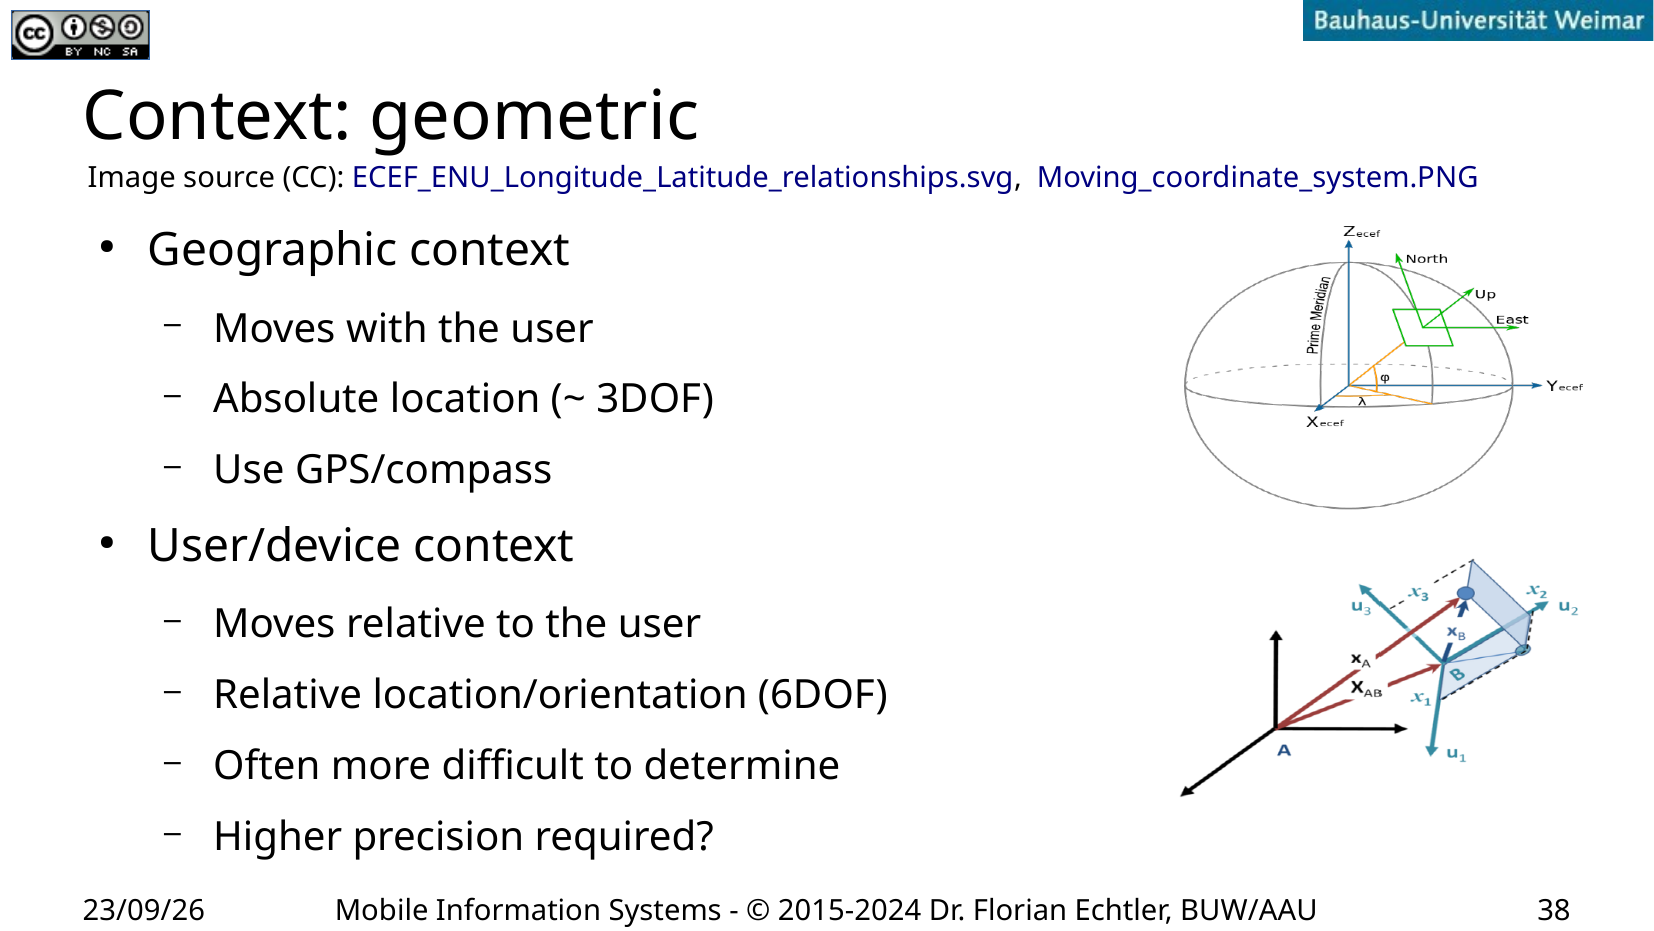

# Context: geometric
Image source (CC): ECEF_ENU_Longitude_Latitude_relationships.svg, Moving_coordinate_system.PNG
Geographic context
Moves with the user
Absolute location (~ 3DOF)
Use GPS/compass
User/device context
Moves relative to the user
Relative location/orientation (6DOF)
Often more difficult to determine
Higher precision required?
Mobile Information Systems - © 2015-2024 Dr. Florian Echtler, BUW/AAU
38